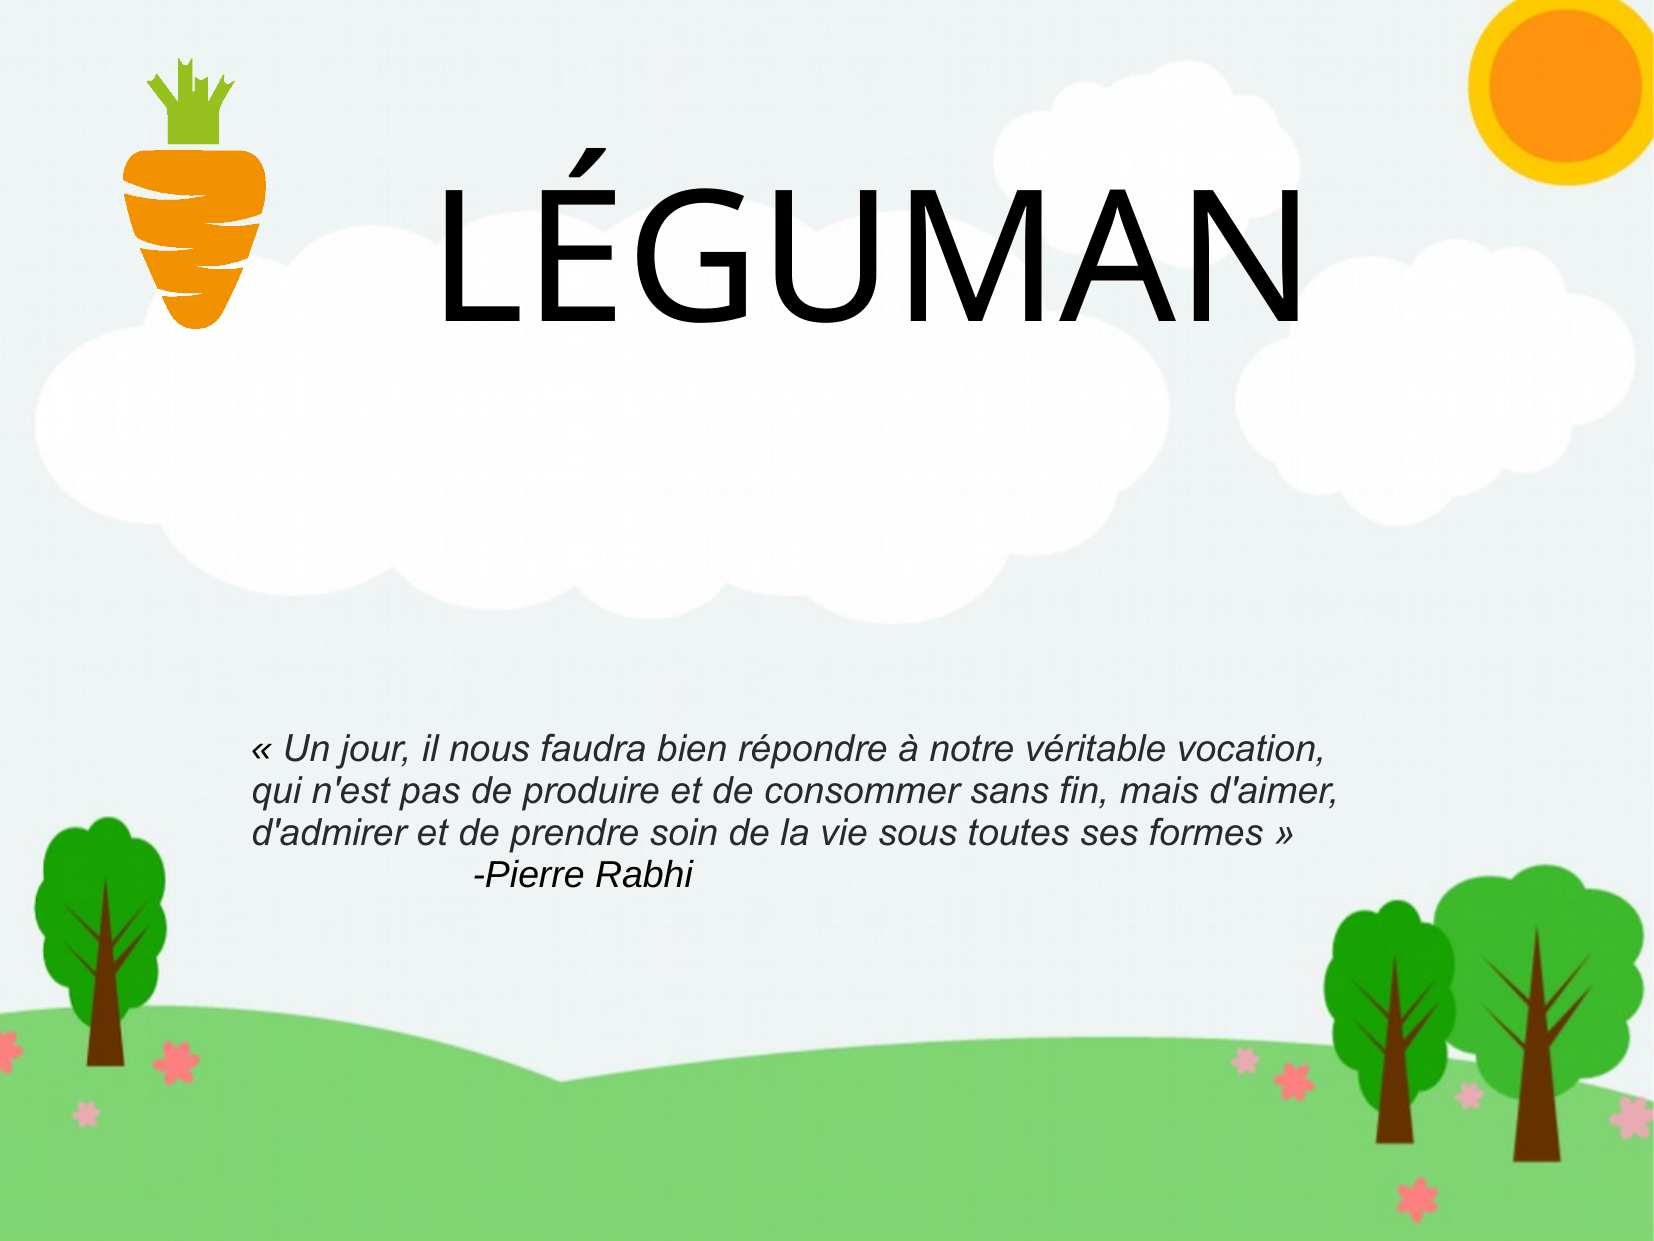

LÉGUMAN
« Un jour, il nous faudra bien répondre à notre véritable vocation,
qui n'est pas de produire et de consommer sans fin, mais d'aimer,
d'admirer et de prendre soin de la vie sous toutes ses formes »
			-Pierre Rabhi